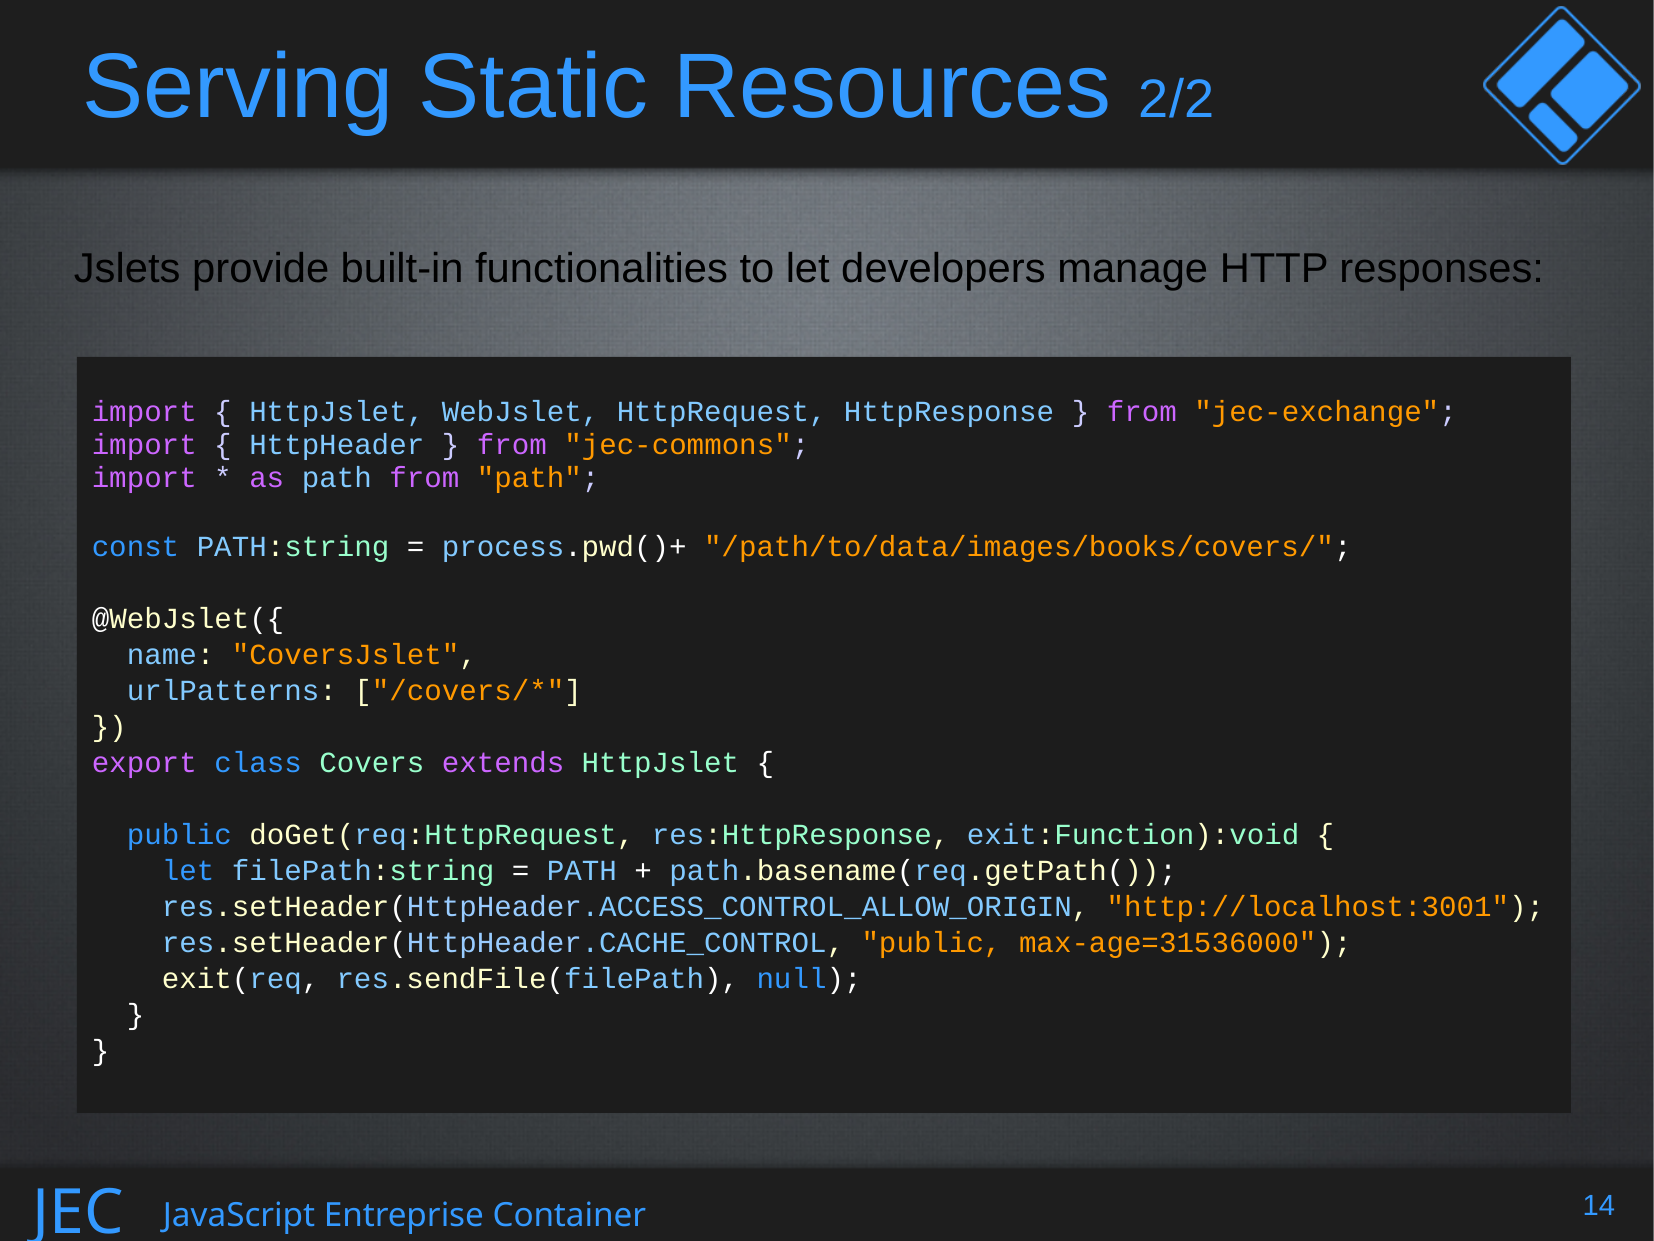

# Serving Static Resources 2/2
Jslets provide built-in functionalities to let developers manage HTTP responses:
import { HttpJslet, WebJslet, HttpRequest, HttpResponse } from "jec-exchange";
import { HttpHeader } from "jec-commons";
import * as path from "path";
const PATH:string = process.pwd()+ "/path/to/data/images/books/covers/";
@WebJslet({
 name: "CoversJslet",
 urlPatterns: ["/covers/*"]
})
export class Covers extends HttpJslet {
 public doGet(req:HttpRequest, res:HttpResponse, exit:Function):void {
 let filePath:string = PATH + path.basename(req.getPath());
 res.setHeader(HttpHeader.ACCESS_CONTROL_ALLOW_ORIGIN, "http://localhost:3001");
 res.setHeader(HttpHeader.CACHE_CONTROL, "public, max-age=31536000");
 exit(req, res.sendFile(filePath), null);
 }
}
JEC
14
JavaScript Entreprise Container